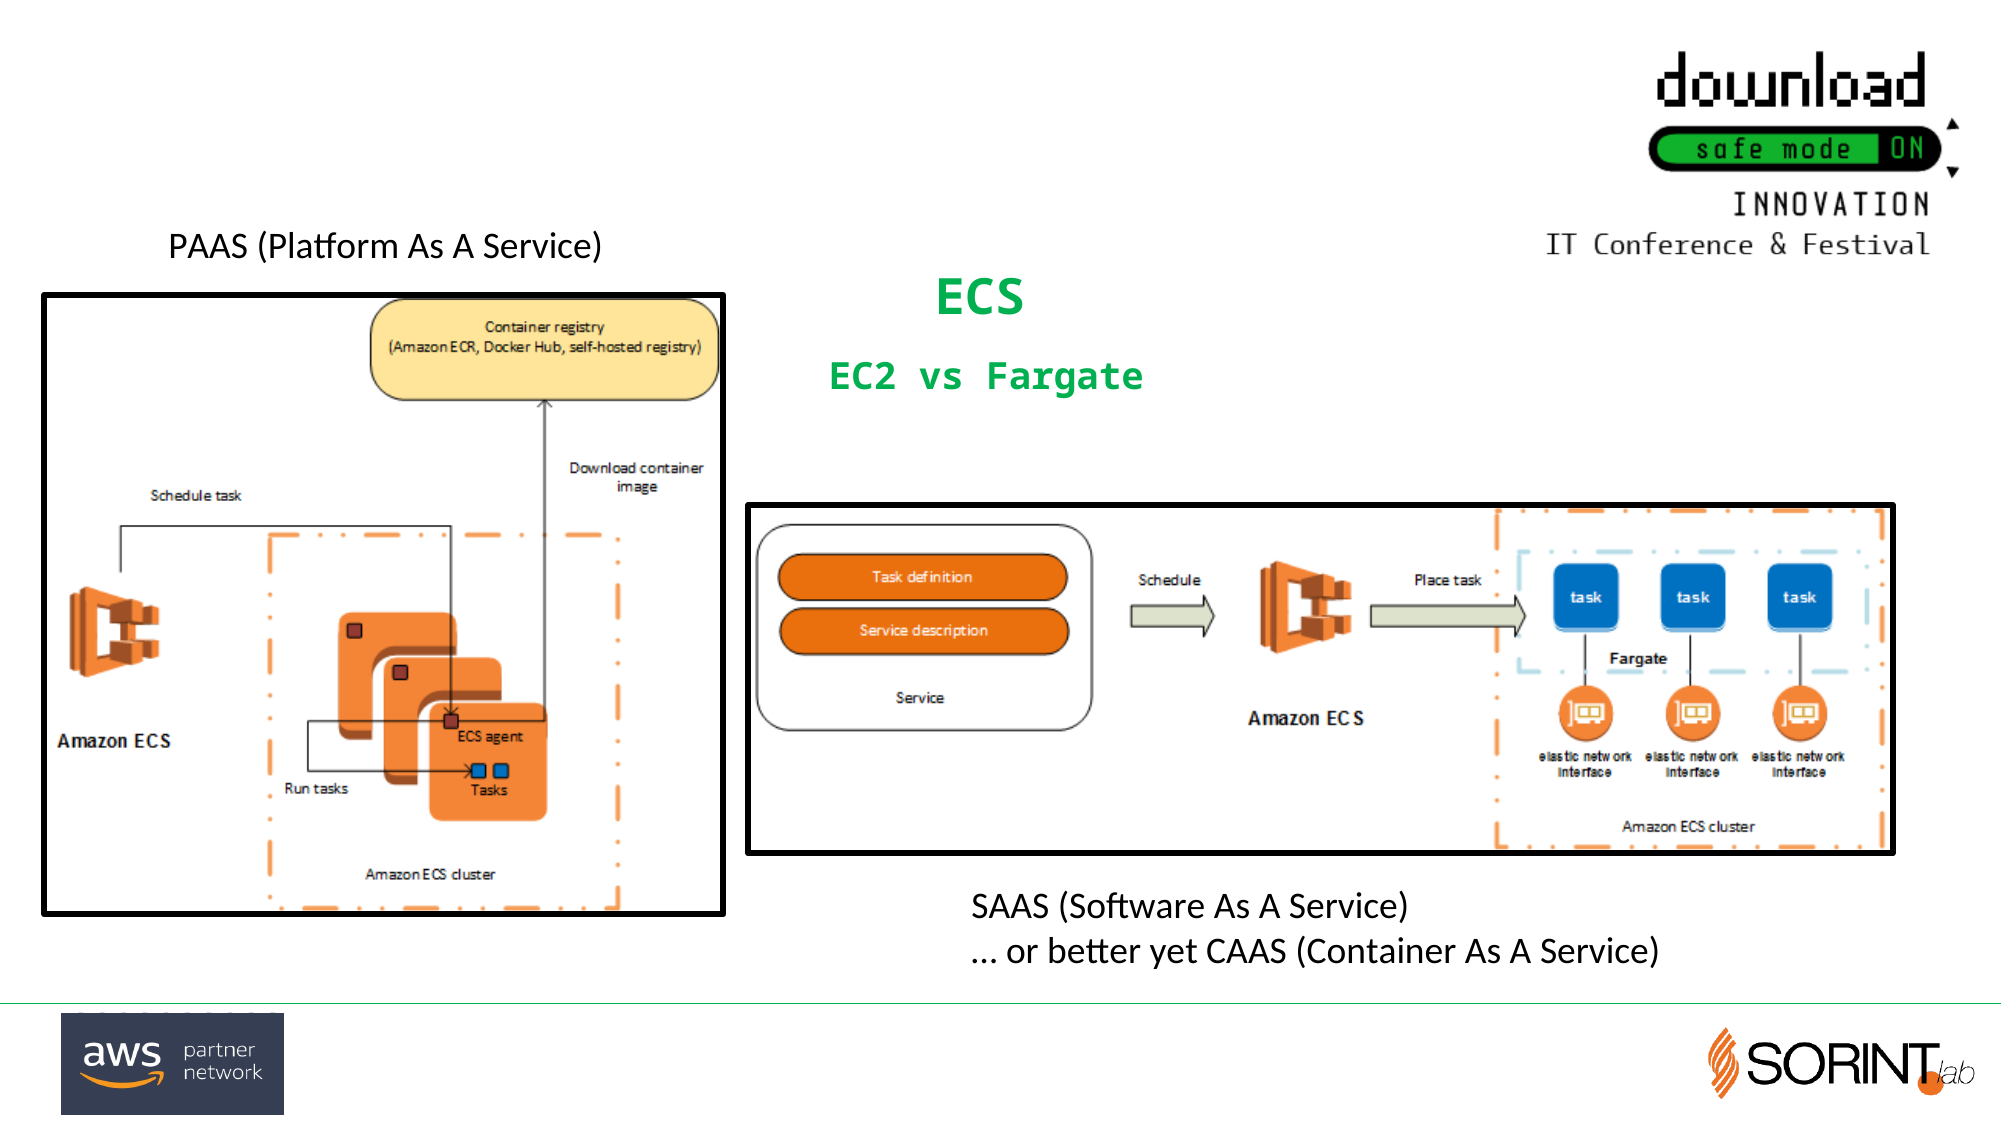

PAAS (Platform As A Service)
# ECS
EC2 vs Fargate
SAAS (Software As A Service)
… or better yet CAAS (Container As A Service)